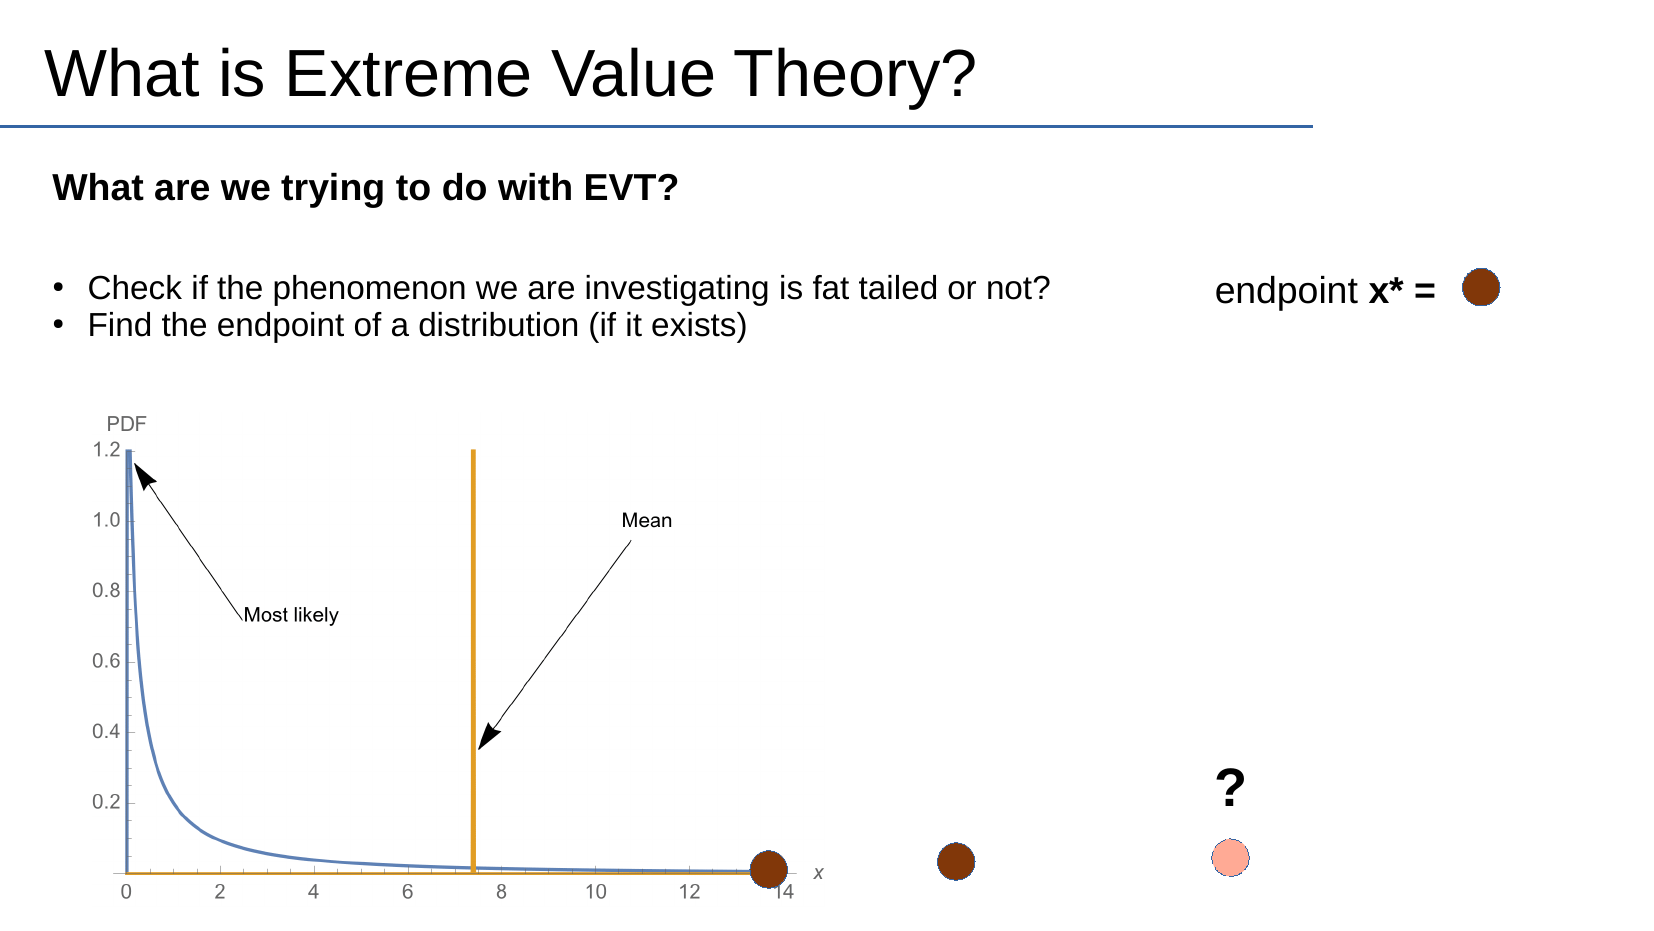

# What is Extreme Value Theory?
What are we trying to do with EVT?
Check if the phenomenon we are investigating is fat tailed or not?
Find the endpoint of a distribution (if it exists)
endpoint x* =
?